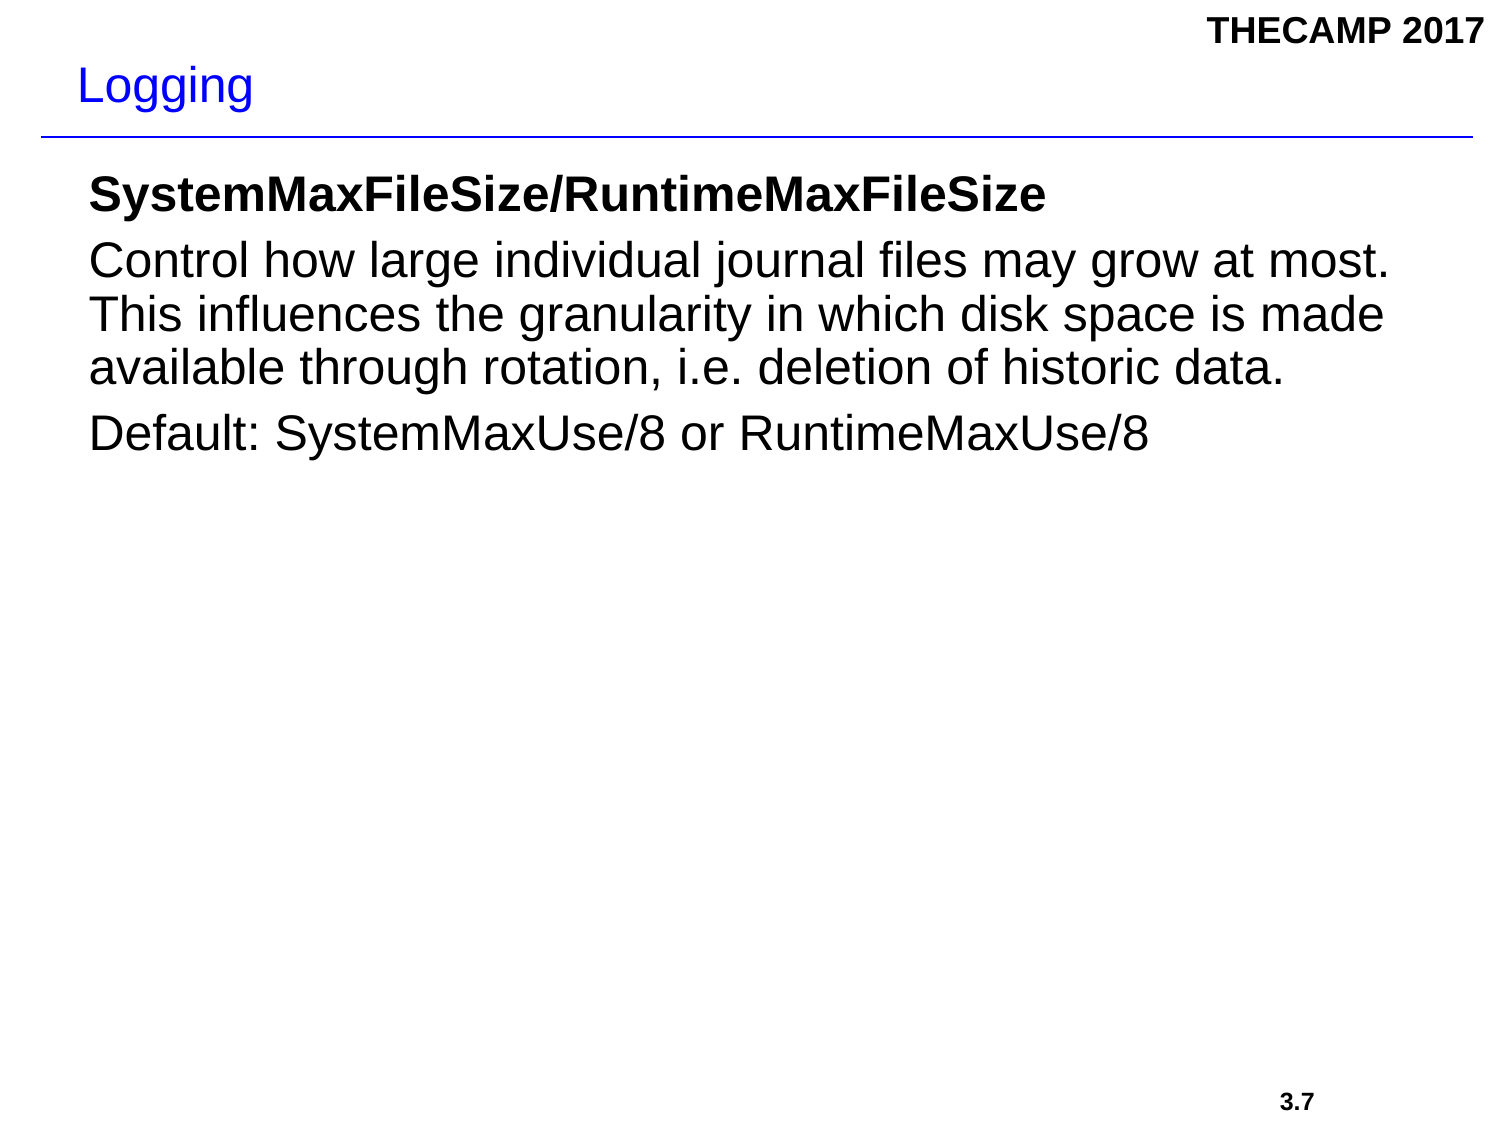

# Logging
SystemMaxFileSize/RuntimeMaxFileSize
Control how large individual journal files may grow at most. This influences the granularity in which disk space is made available through rotation, i.e. deletion of historic data.
Default: SystemMaxUse/8 or RuntimeMaxUse/8